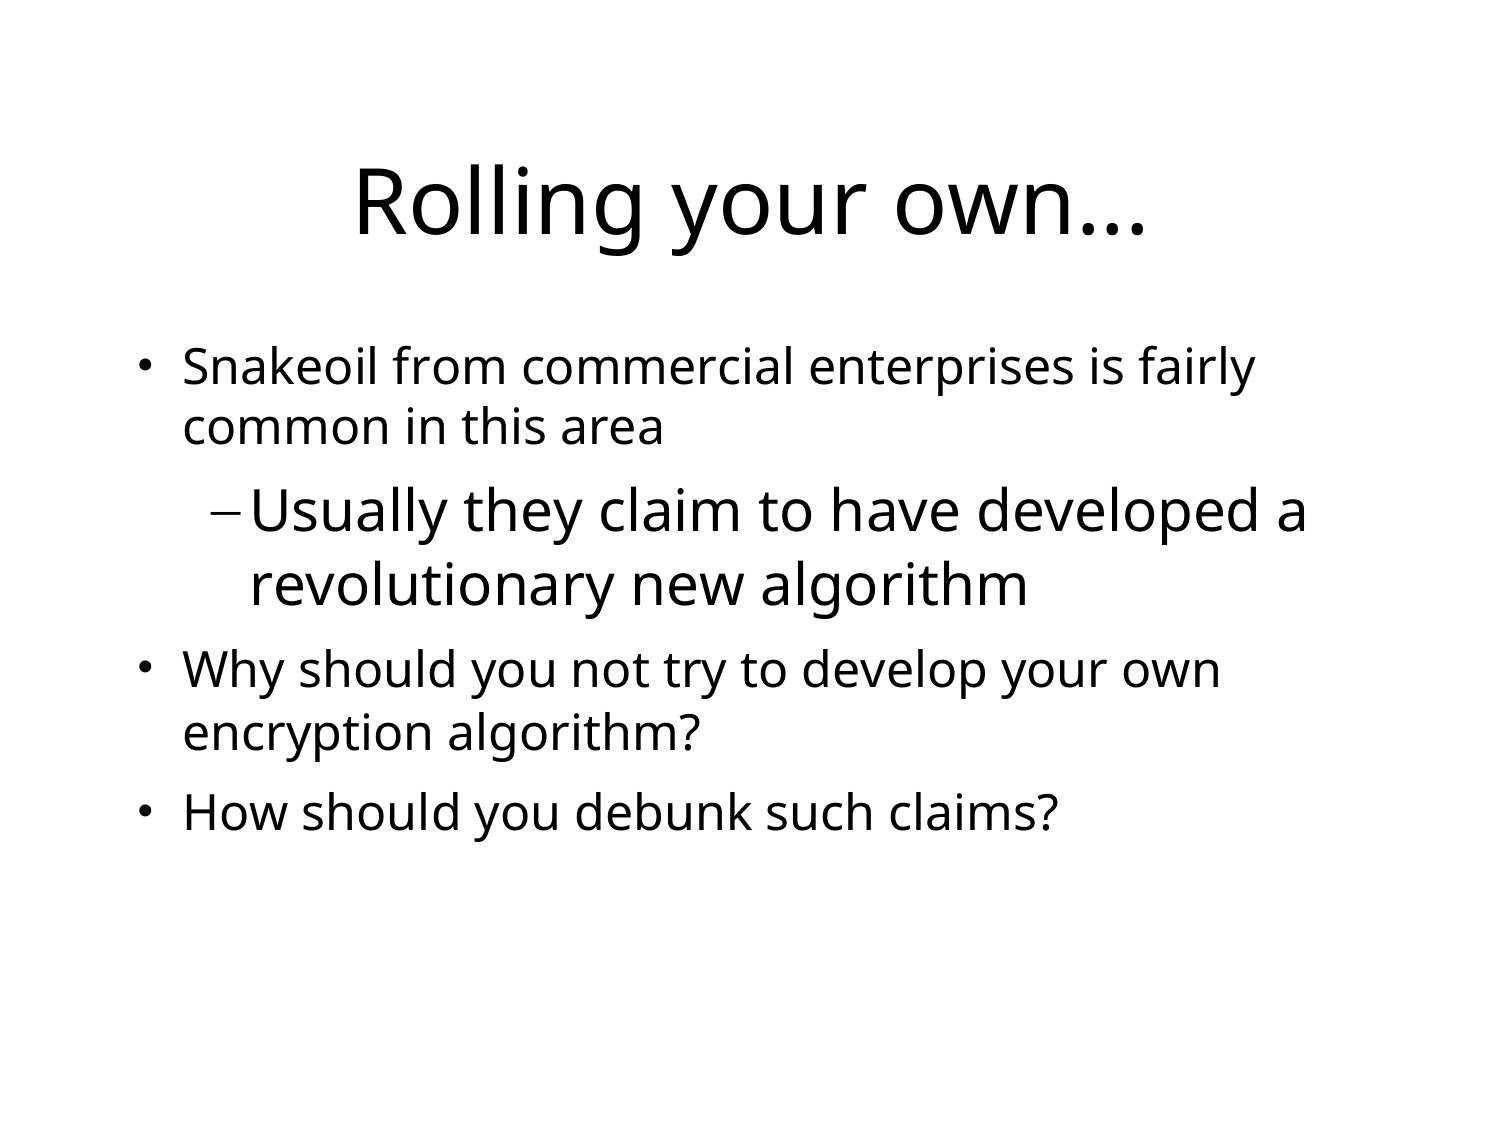

# Rolling your own...
Snakeoil from commercial enterprises is fairly common in this area
Usually they claim to have developed a revolutionary new algorithm
Why should you not try to develop your own encryption algorithm?
How should you debunk such claims?